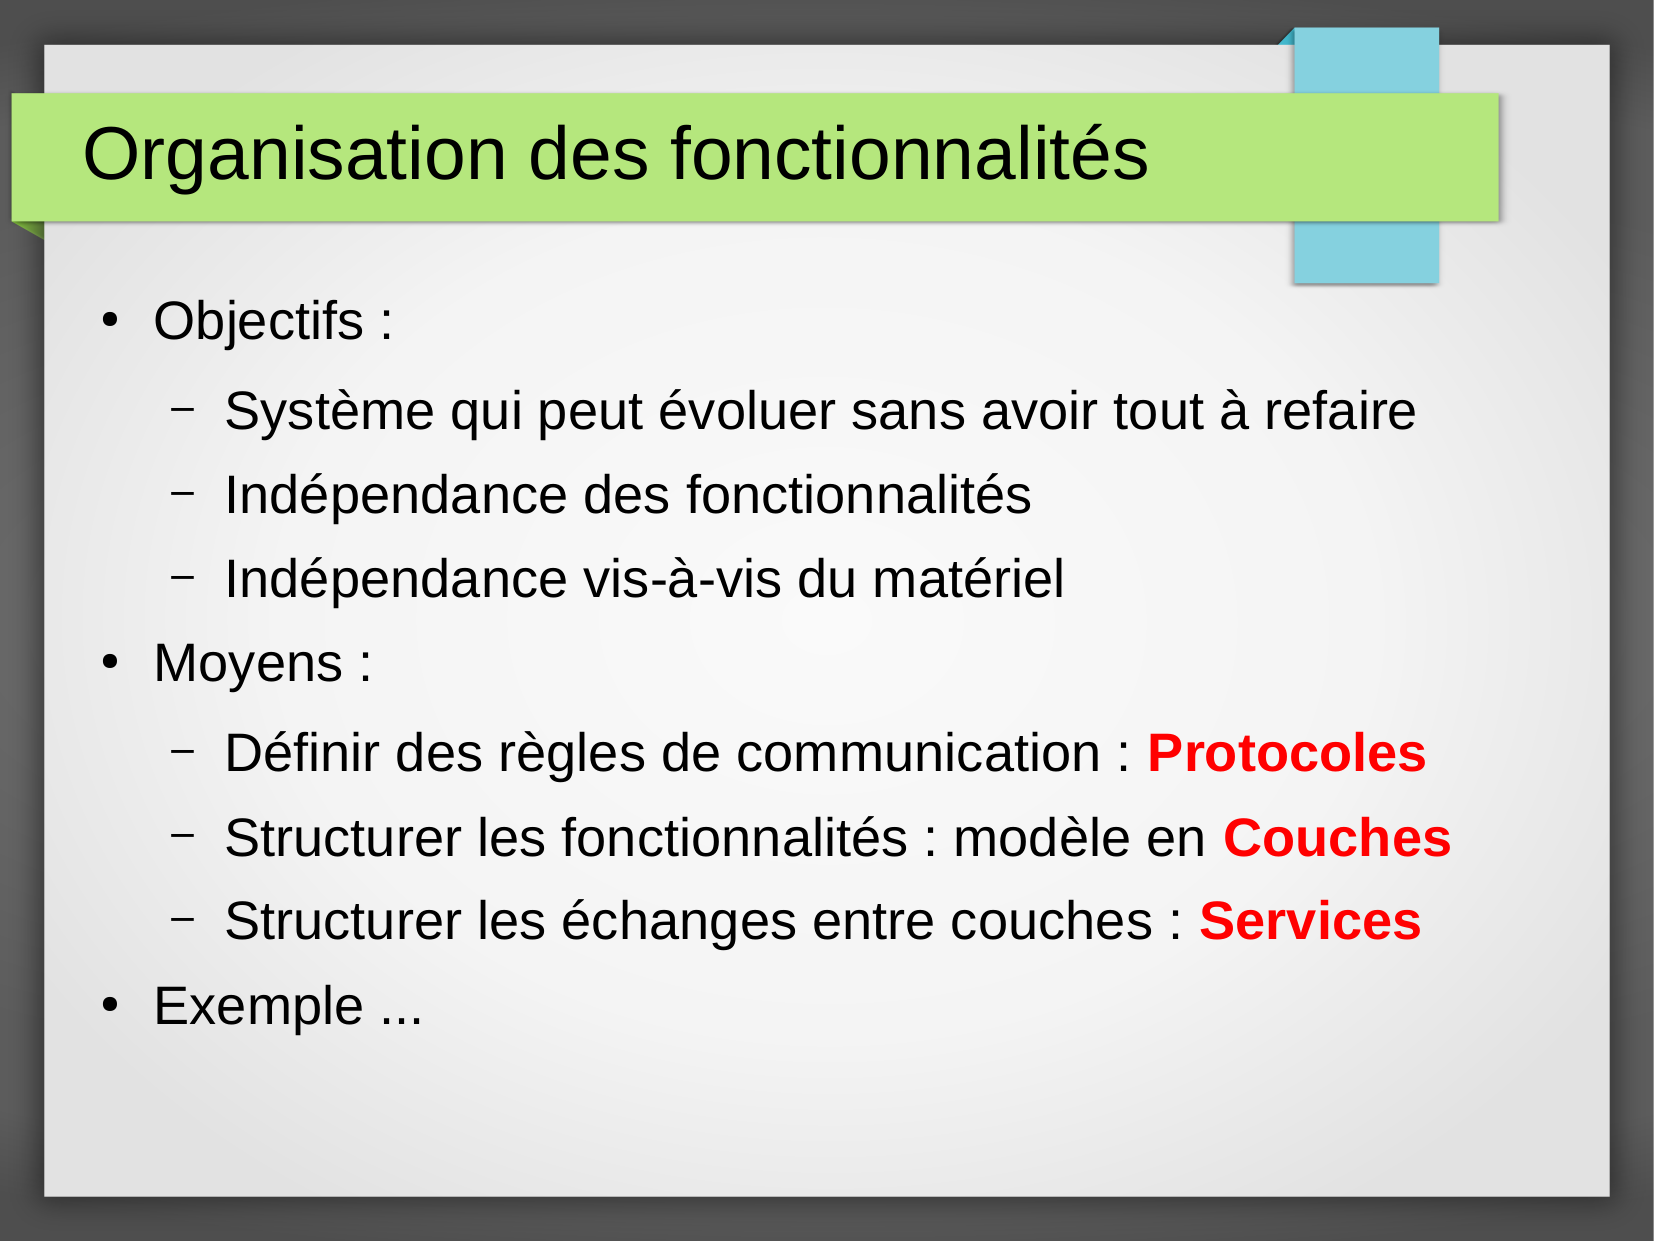

# Organisation des fonctionnalités
Objectifs :
Système qui peut évoluer sans avoir tout à refaire
Indépendance des fonctionnalités
Indépendance vis-à-vis du matériel
Moyens :
Définir des règles de communication : Protocoles
Structurer les fonctionnalités : modèle en Couches
Structurer les échanges entre couches : Services
Exemple ...